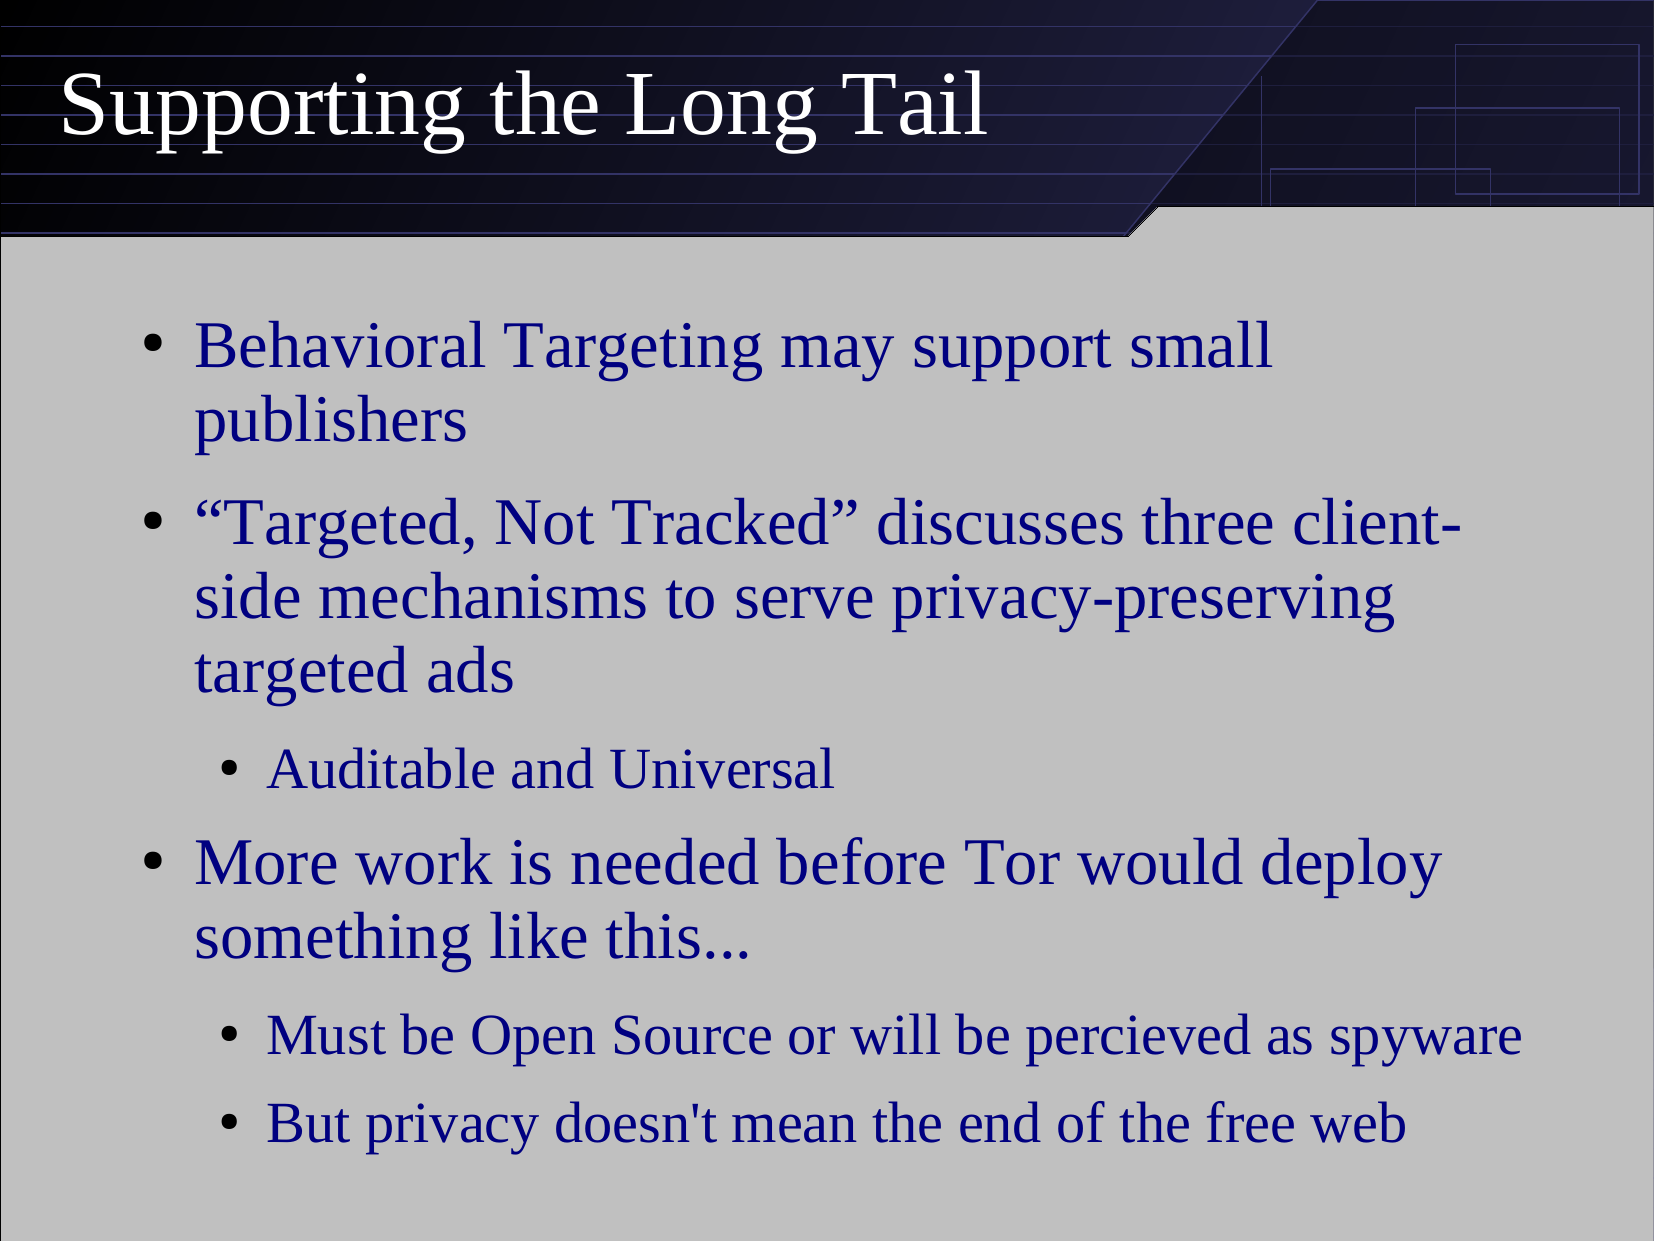

# Supporting the Long Tail
Behavioral Targeting may support small publishers
“Targeted, Not Tracked” discusses three client-side mechanisms to serve privacy-preserving targeted ads
Auditable and Universal
More work is needed before Tor would deploy something like this...
Must be Open Source or will be percieved as spyware
But privacy doesn't mean the end of the free web